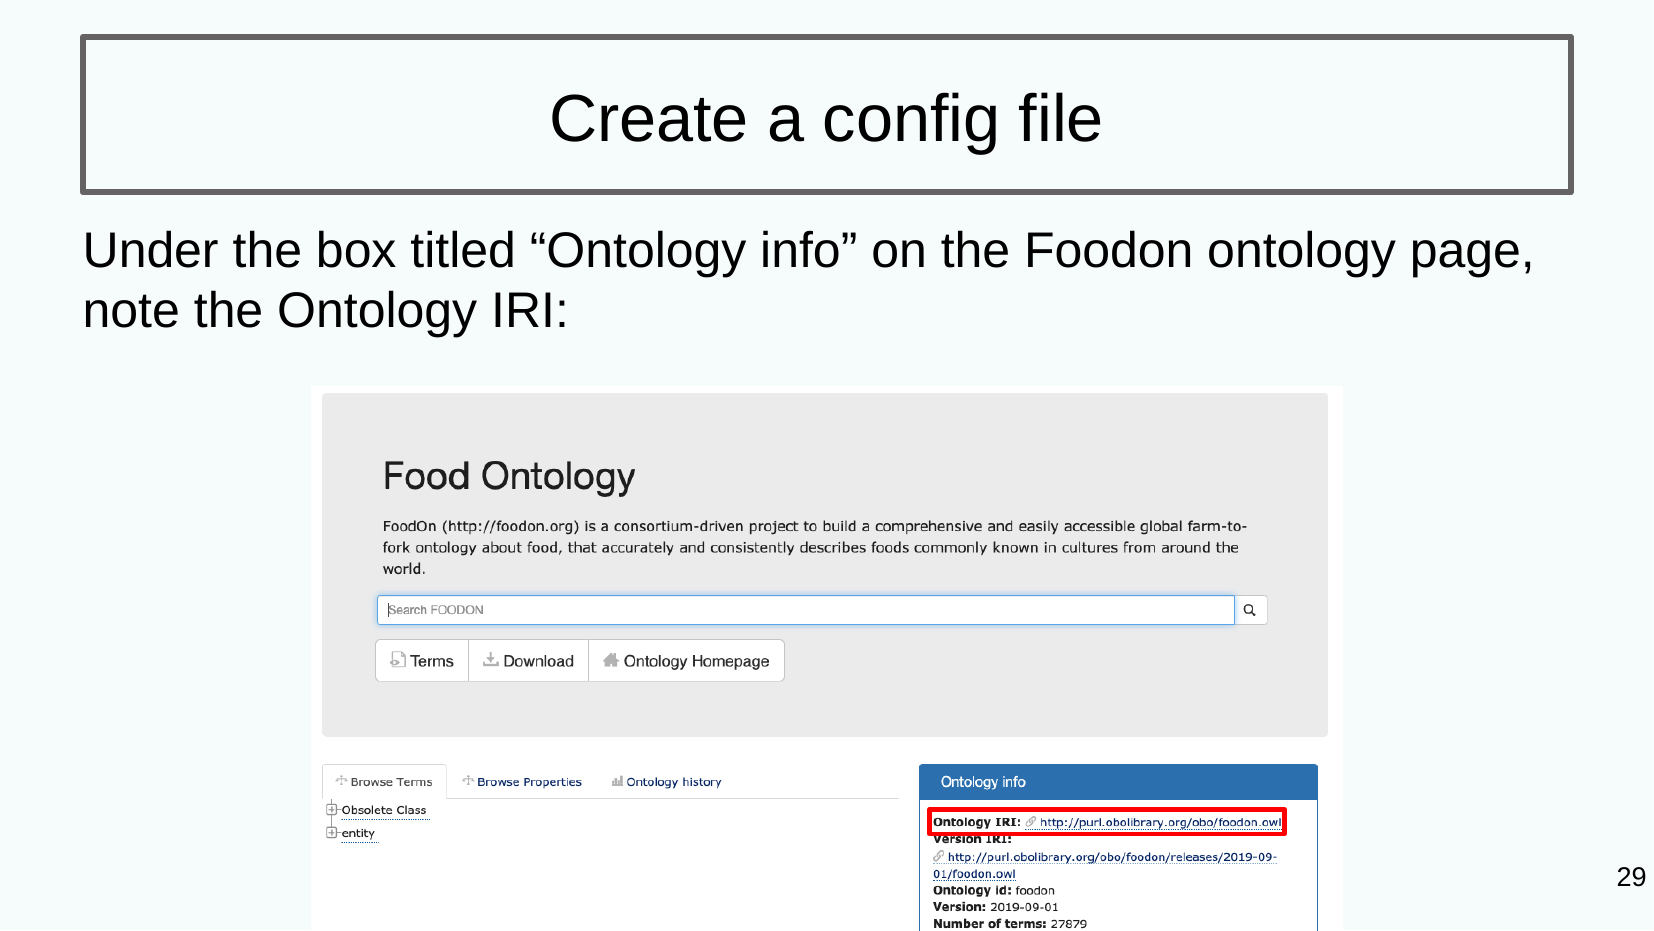

Create a config file
Under the box titled “Ontology info” on the Foodon ontology page, note the Ontology IRI: